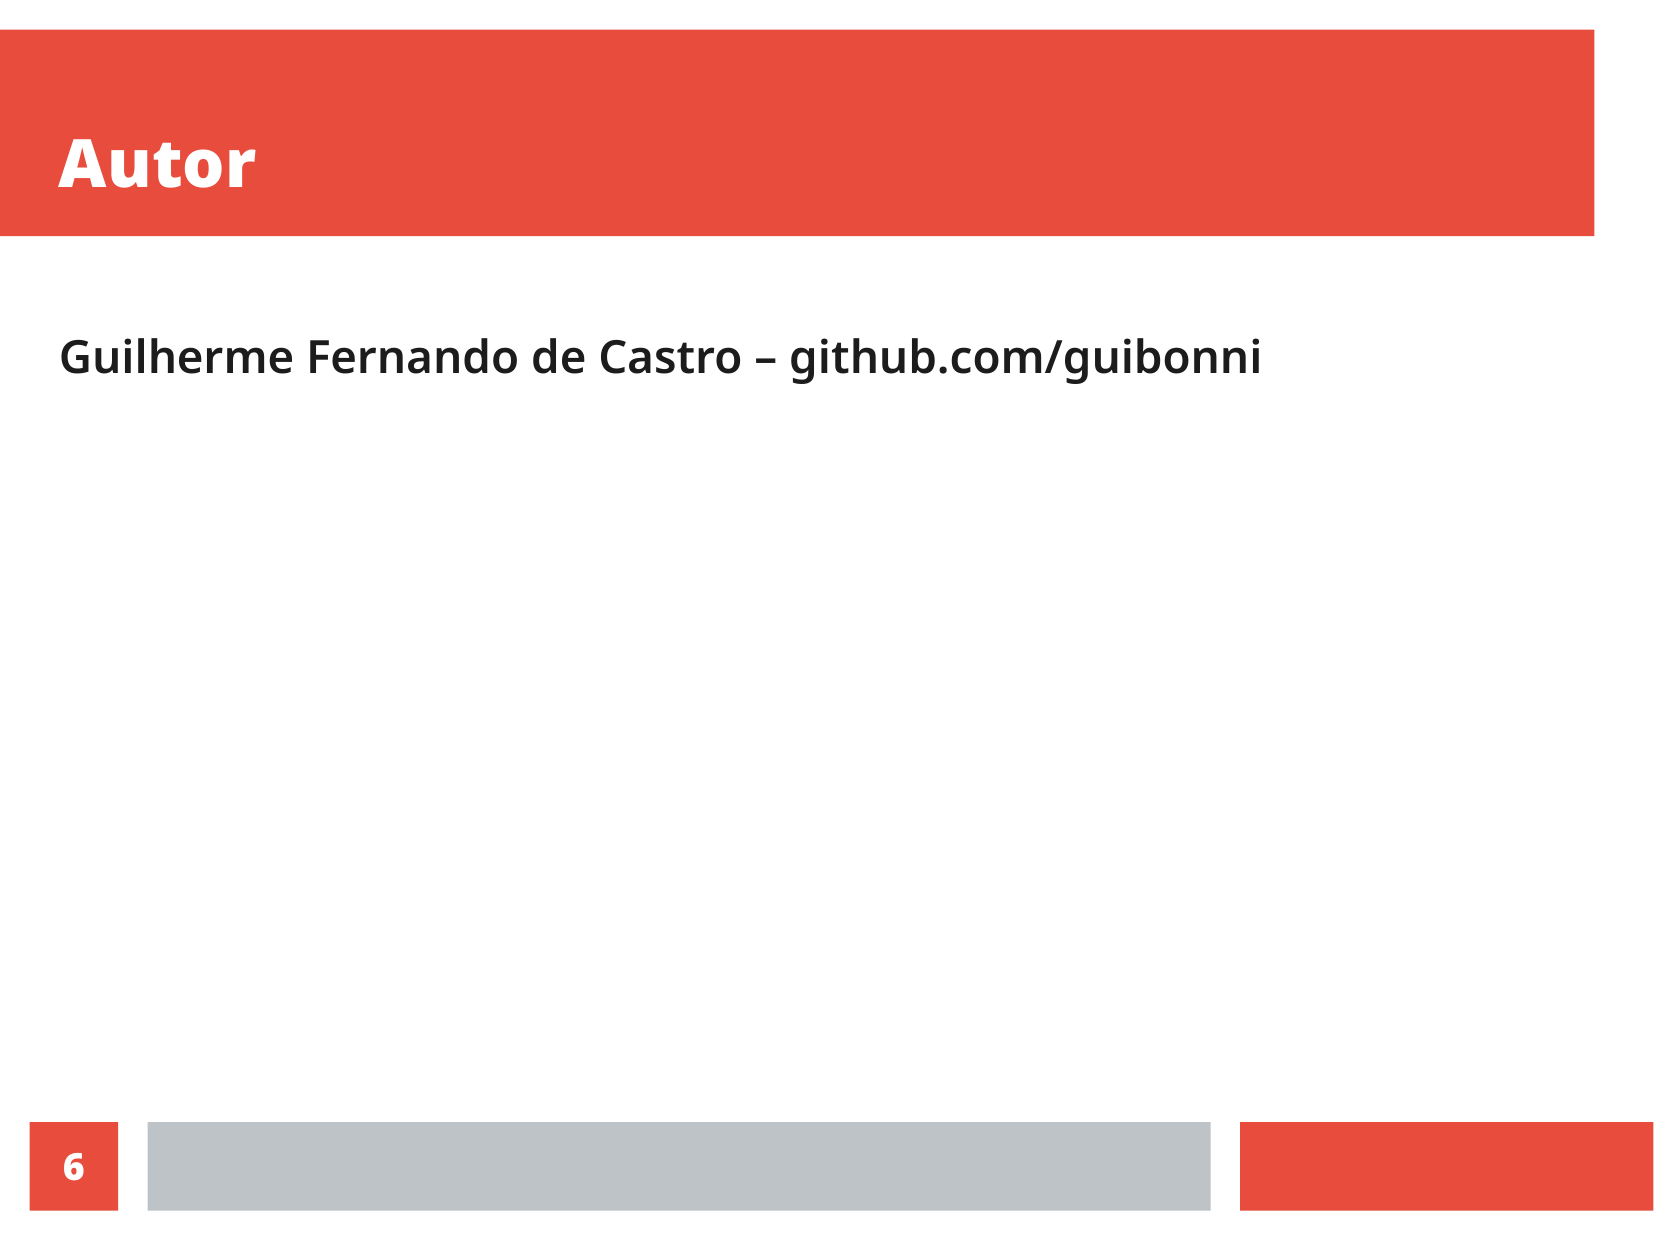

# Autor
Guilherme Fernando de Castro – github.com/guibonni
6